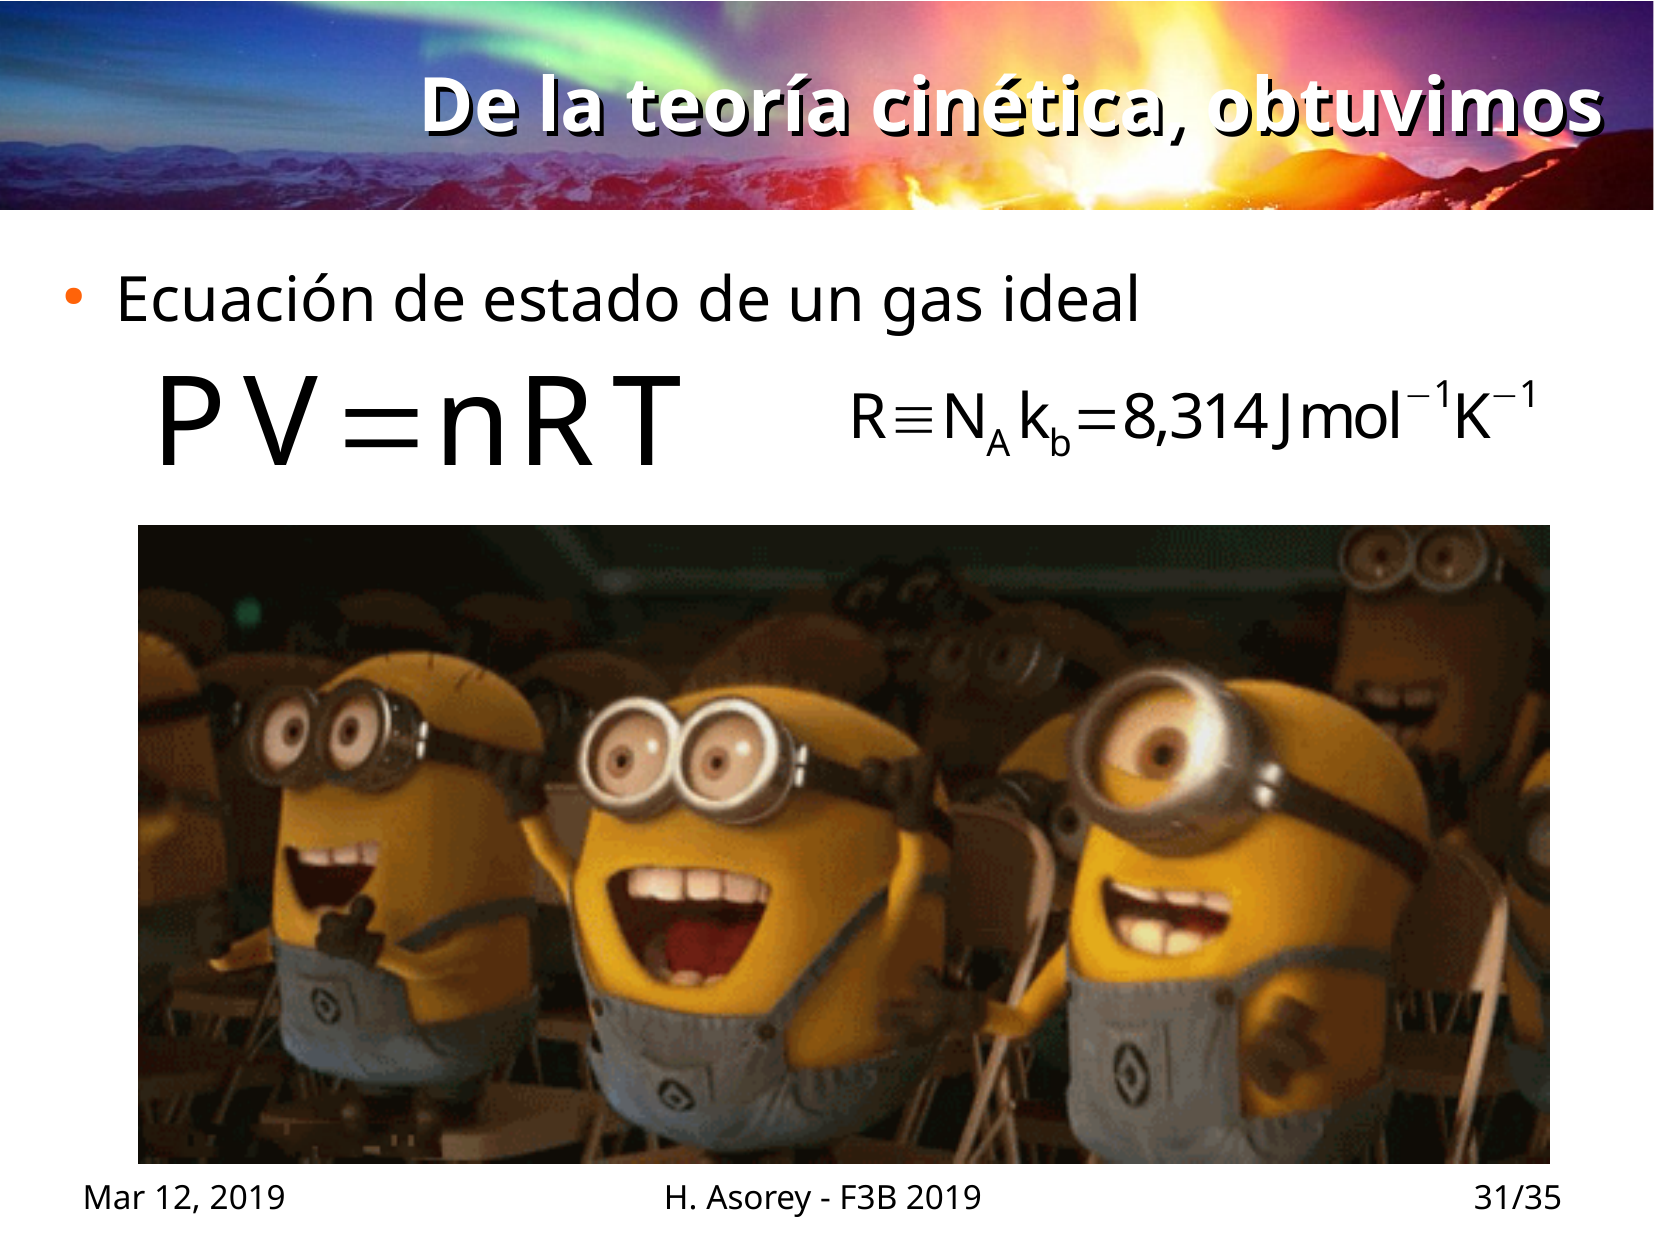

# De la teoría cinética, obtuvimos
Ecuación de estado de un gas ideal
Mar 12, 2019
H. Asorey - F3B 2019
31